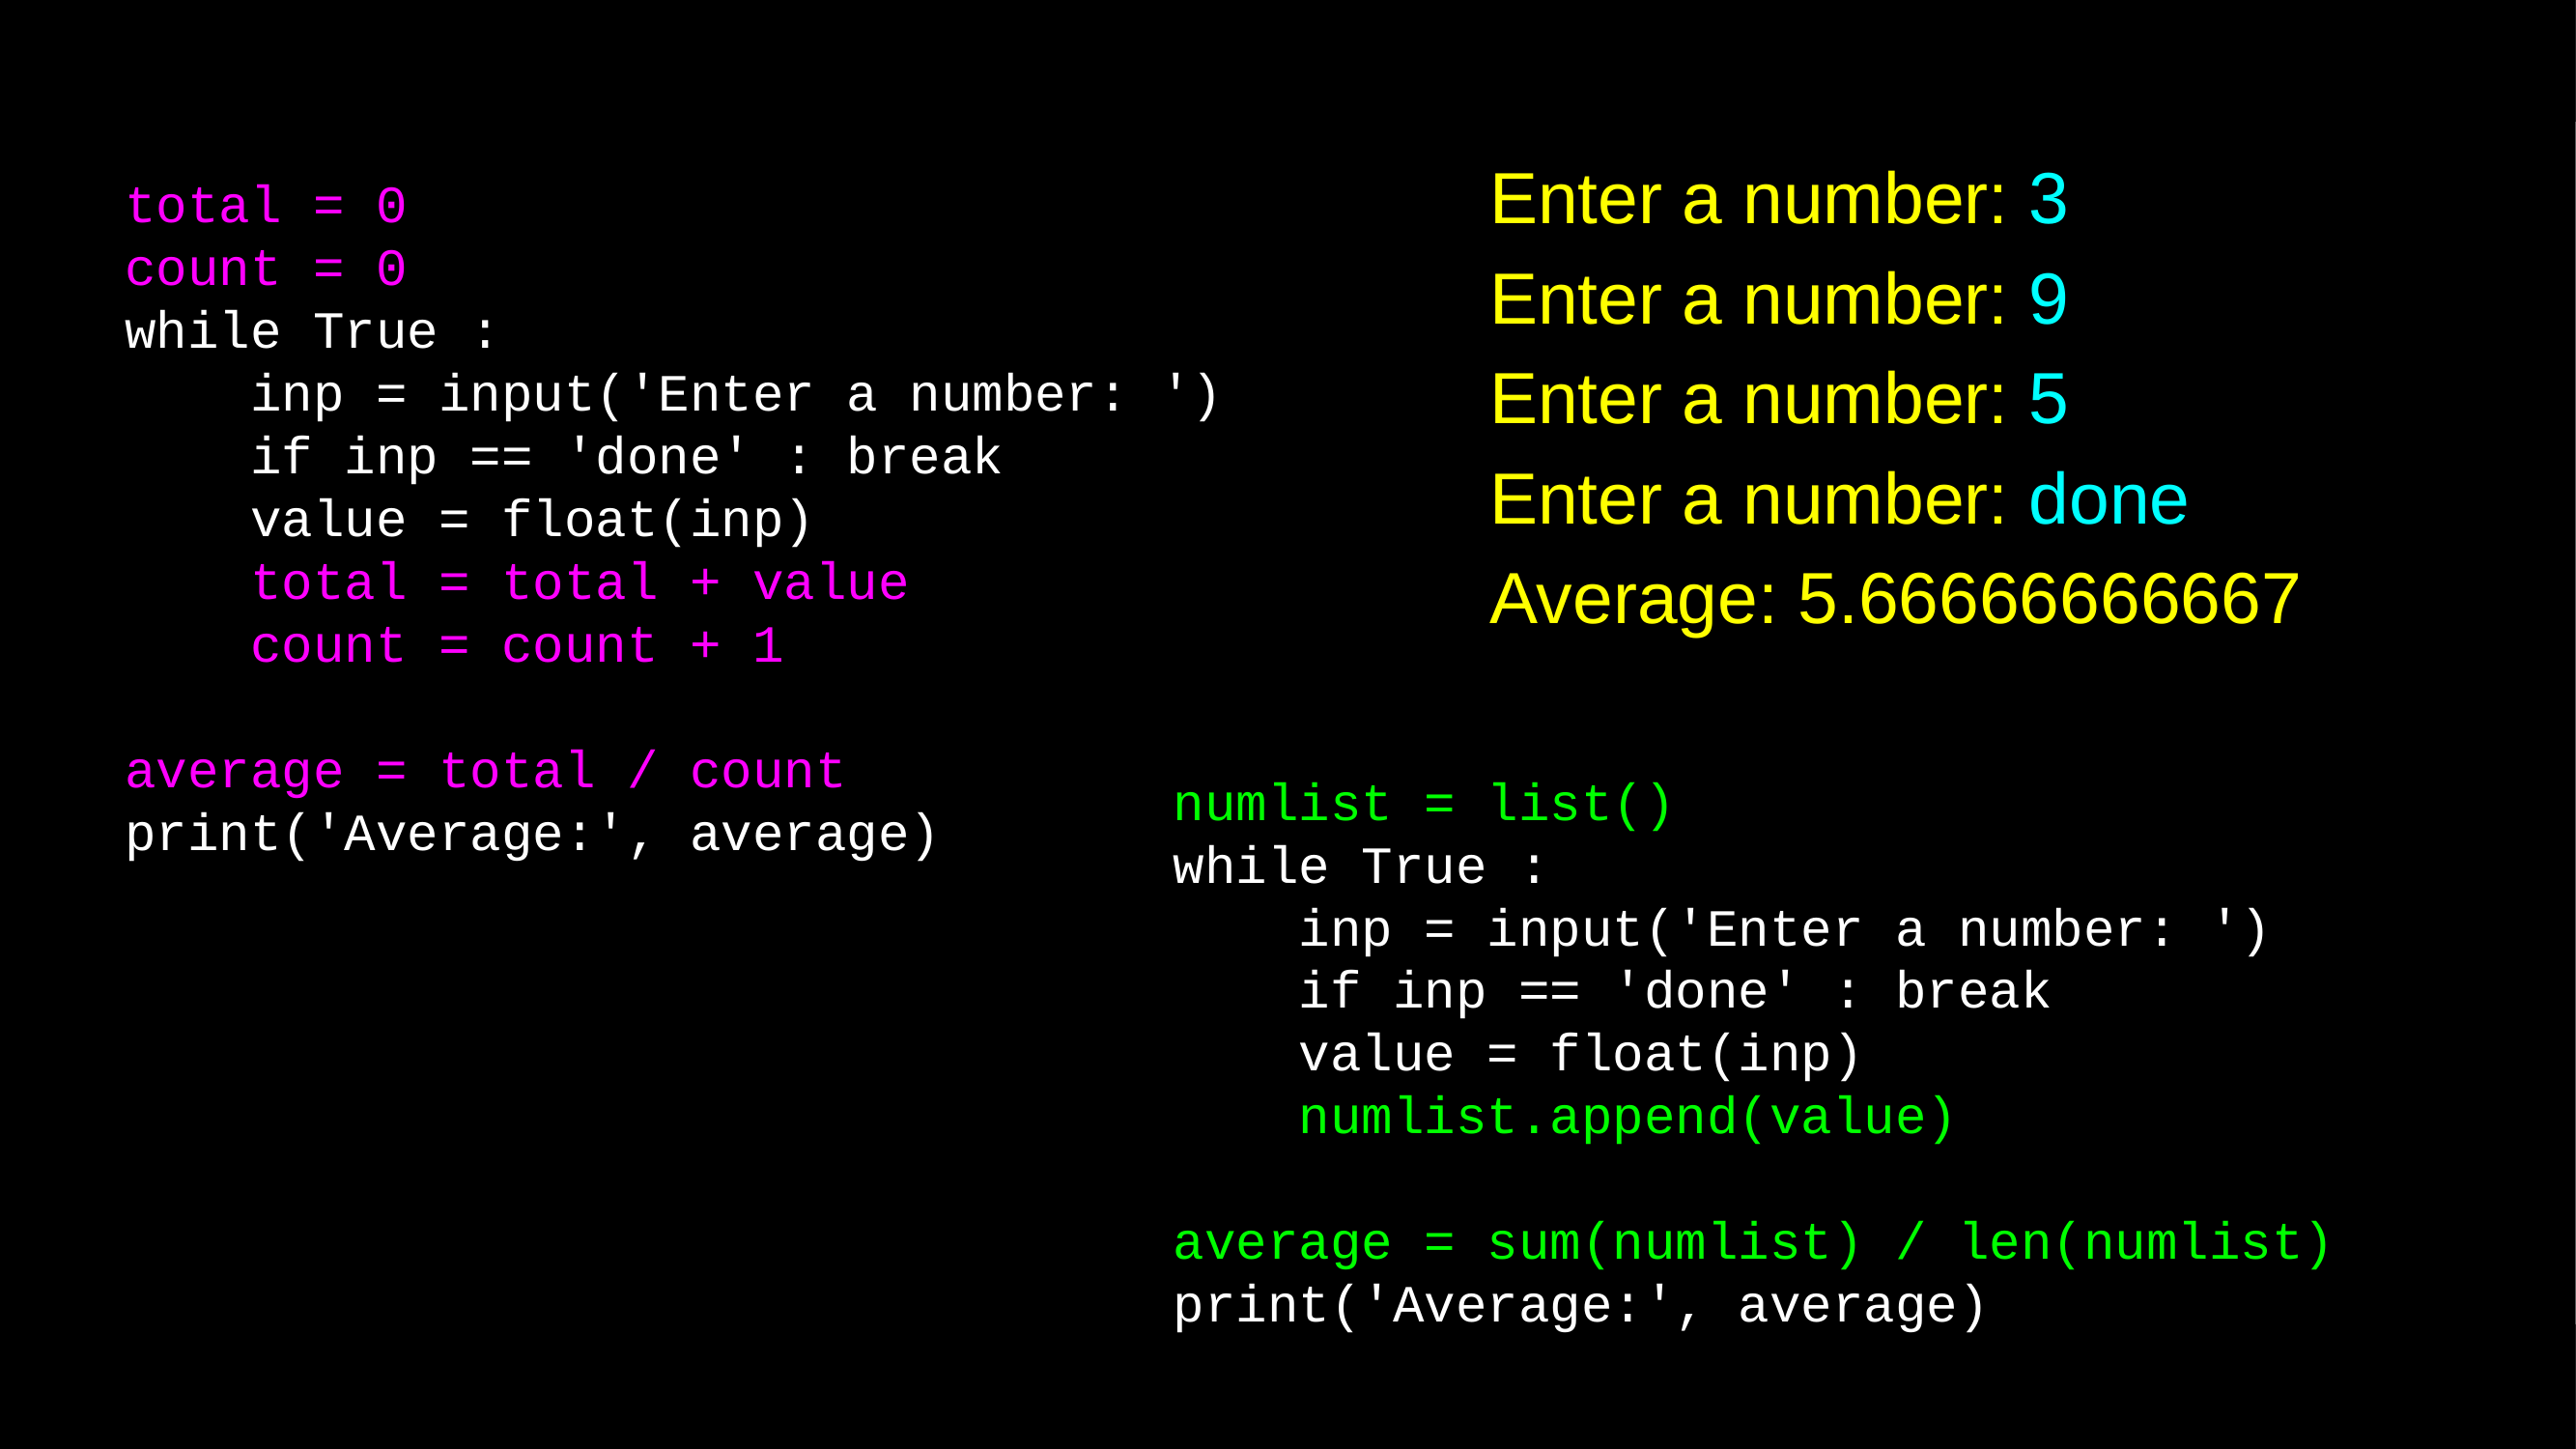

Enter a number: 3
Enter a number: 9
Enter a number: 5
Enter a number: done
Average: 5.66666666667
total = 0
count = 0
while True :
 inp = input('Enter a number: ')
 if inp == 'done' : break
 value = float(inp)
 total = total + value
 count = count + 1
average = total / count
print('Average:', average)
numlist = list()
while True :
 inp = input('Enter a number: ')
 if inp == 'done' : break
 value = float(inp)
 numlist.append(value)
average = sum(numlist) / len(numlist)
print('Average:', average)